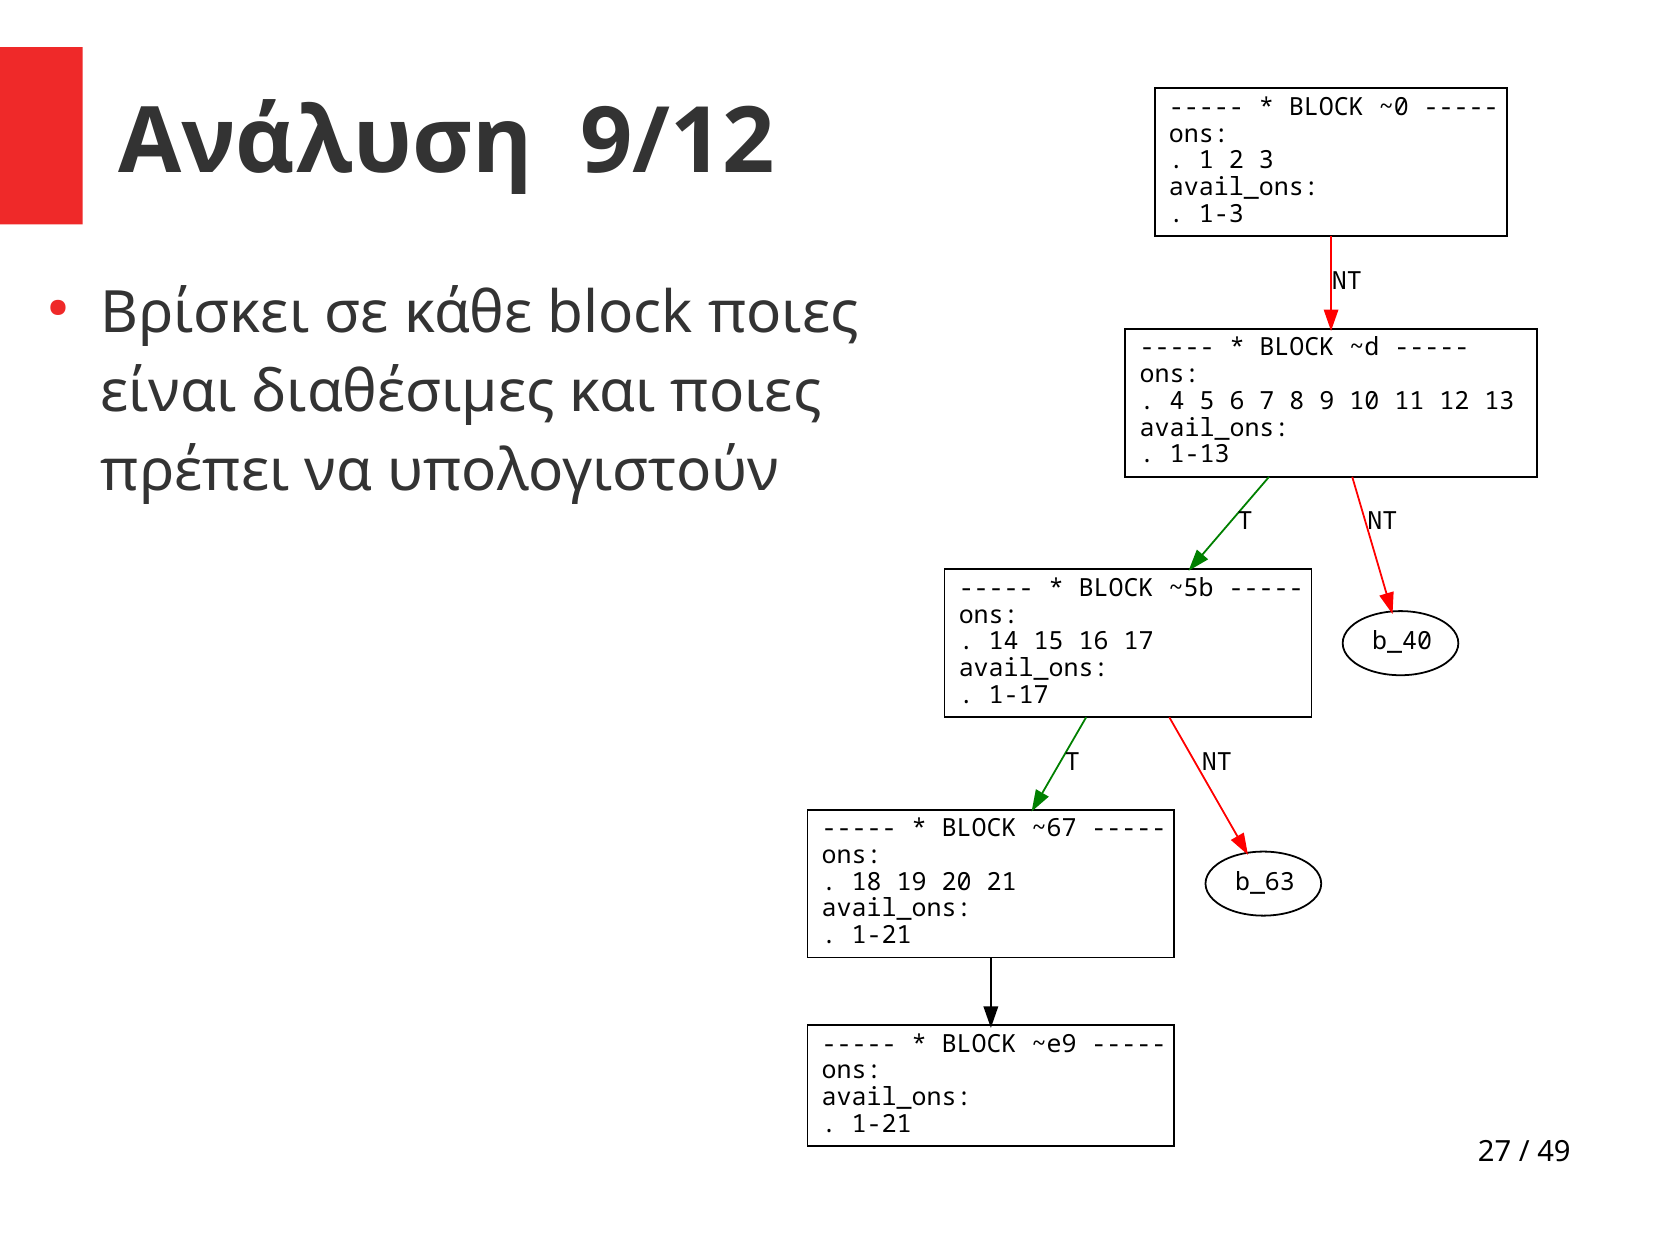

# Ανάλυση 9/12
Βρίσκει σε κάθε block ποιες
είναι διαθέσιμες και ποιες
πρέπει να υπολογιστούν
27